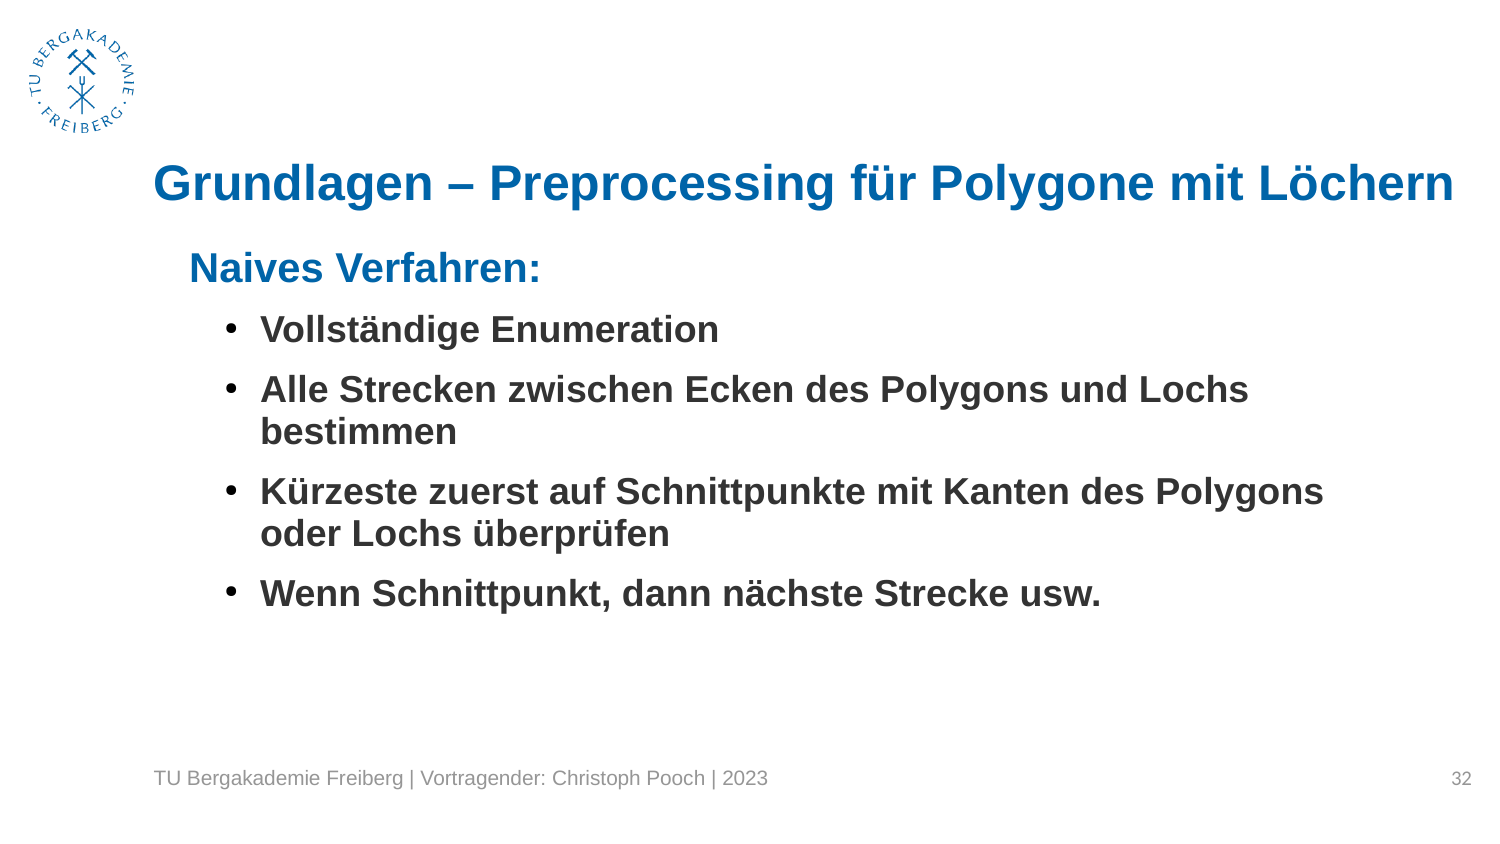

# Grundlagen – Preprocessing für Polygone mit Löchern
Naives Verfahren:
Vollständige Enumeration
Alle Strecken zwischen Ecken des Polygons und Lochs bestimmen
Kürzeste zuerst auf Schnittpunkte mit Kanten des Polygons oder Lochs überprüfen
Wenn Schnittpunkt, dann nächste Strecke usw.
TU Bergakademie Freiberg | Vortragender: Christoph Pooch | 2023